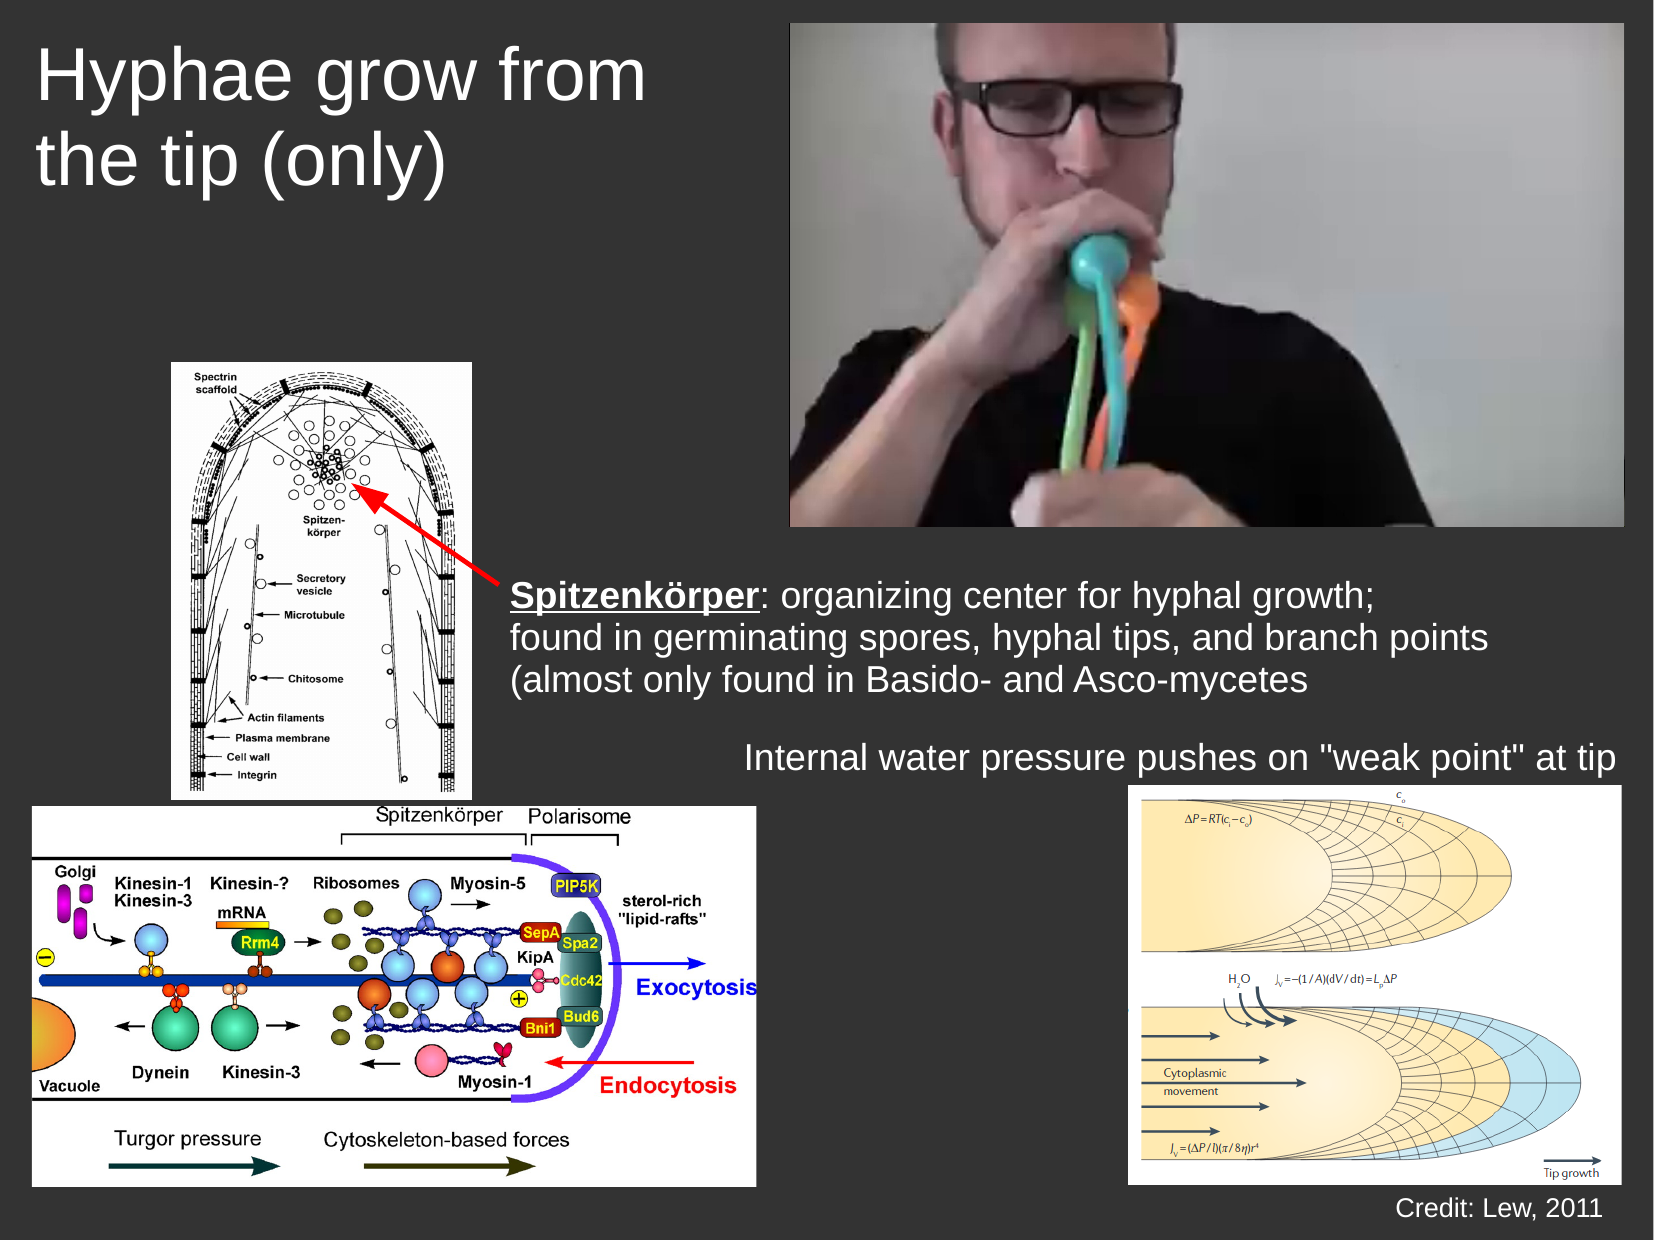

Hyphae grow from the tip (only)
Spitzenkörper: organizing center for hyphal growth;
found in germinating spores, hyphal tips, and branch points (almost only found in Basido- and Asco-mycetes
Internal water pressure pushes on "weak point" at tip
Credit: Lew, 2011